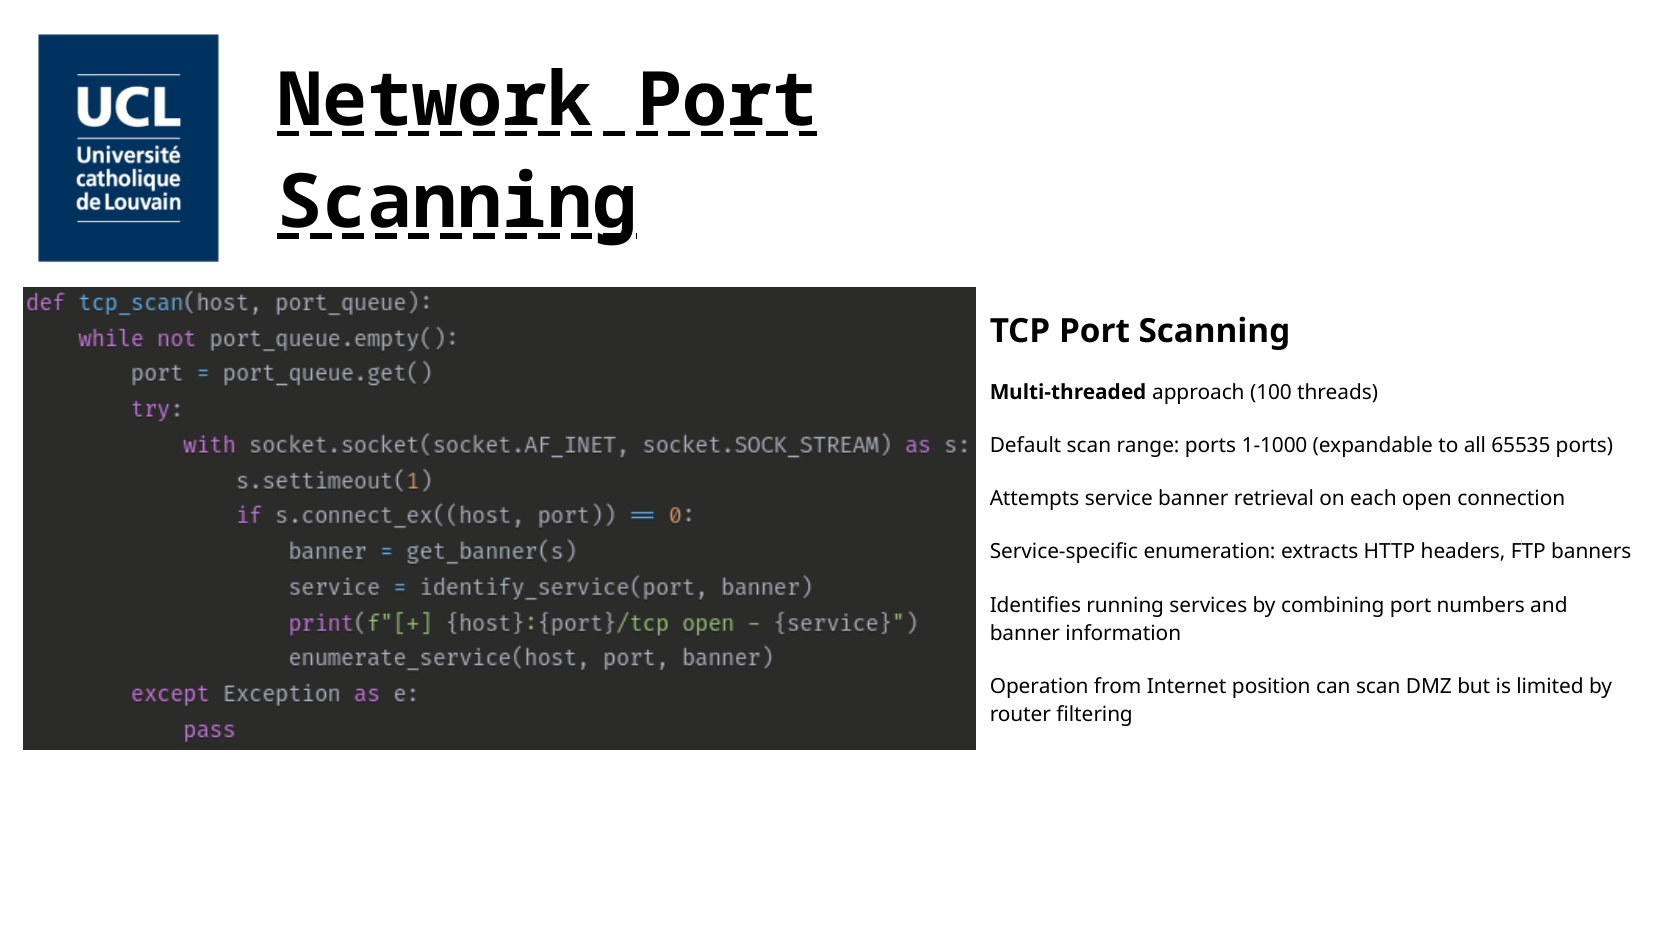

Network Port Scanning
TCP Port Scanning
Multi-threaded approach (100 threads)
Default scan range: ports 1-1000 (expandable to all 65535 ports)
Attempts service banner retrieval on each open connection
Service-specific enumeration: extracts HTTP headers, FTP banners
Identifies running services by combining port numbers and banner information
Operation from Internet position can scan DMZ but is limited by router filtering